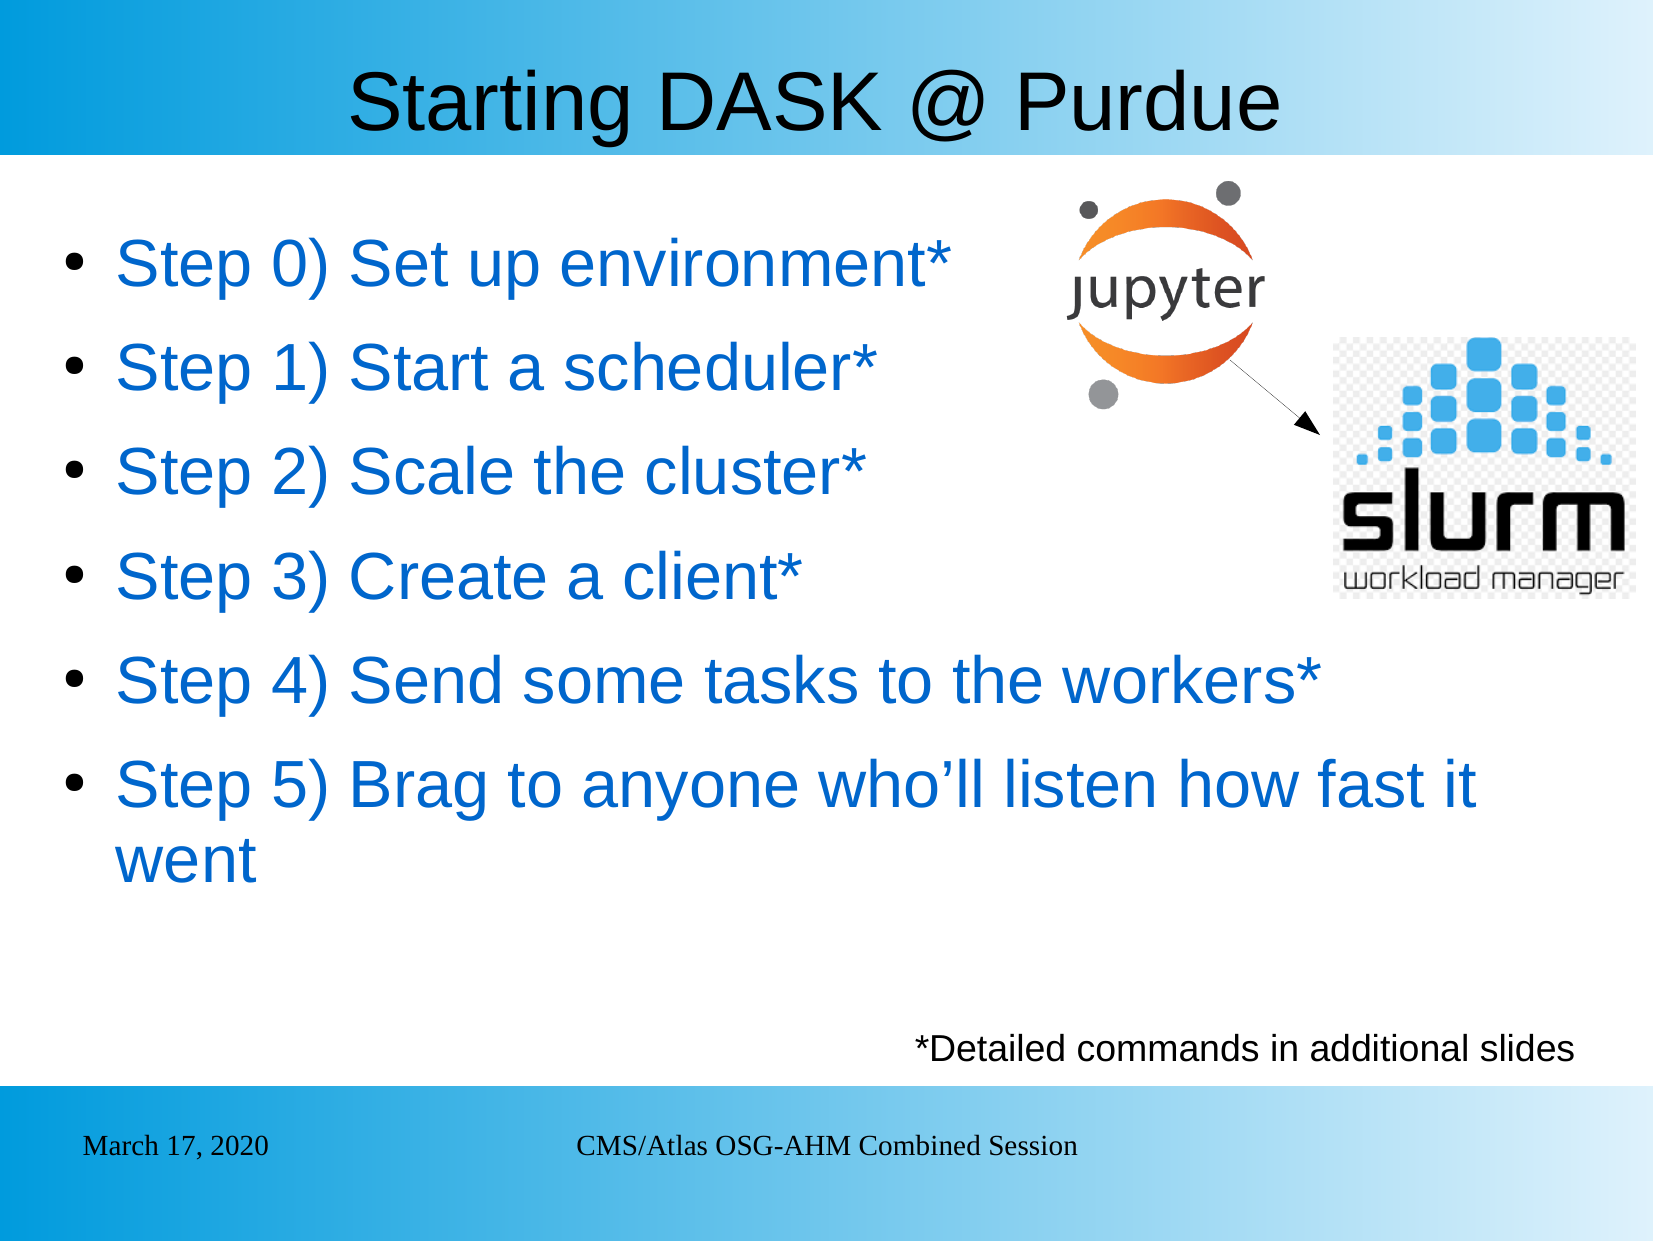

# Starting DASK @ Purdue
Step 0) Set up environment*
Step 1) Start a scheduler*
Step 2) Scale the cluster*
Step 3) Create a client*
Step 4) Send some tasks to the workers*
Step 5) Brag to anyone who’ll listen how fast it went
*Detailed commands in additional slides
March 17, 2020
CMS/Atlas OSG-AHM Combined Session